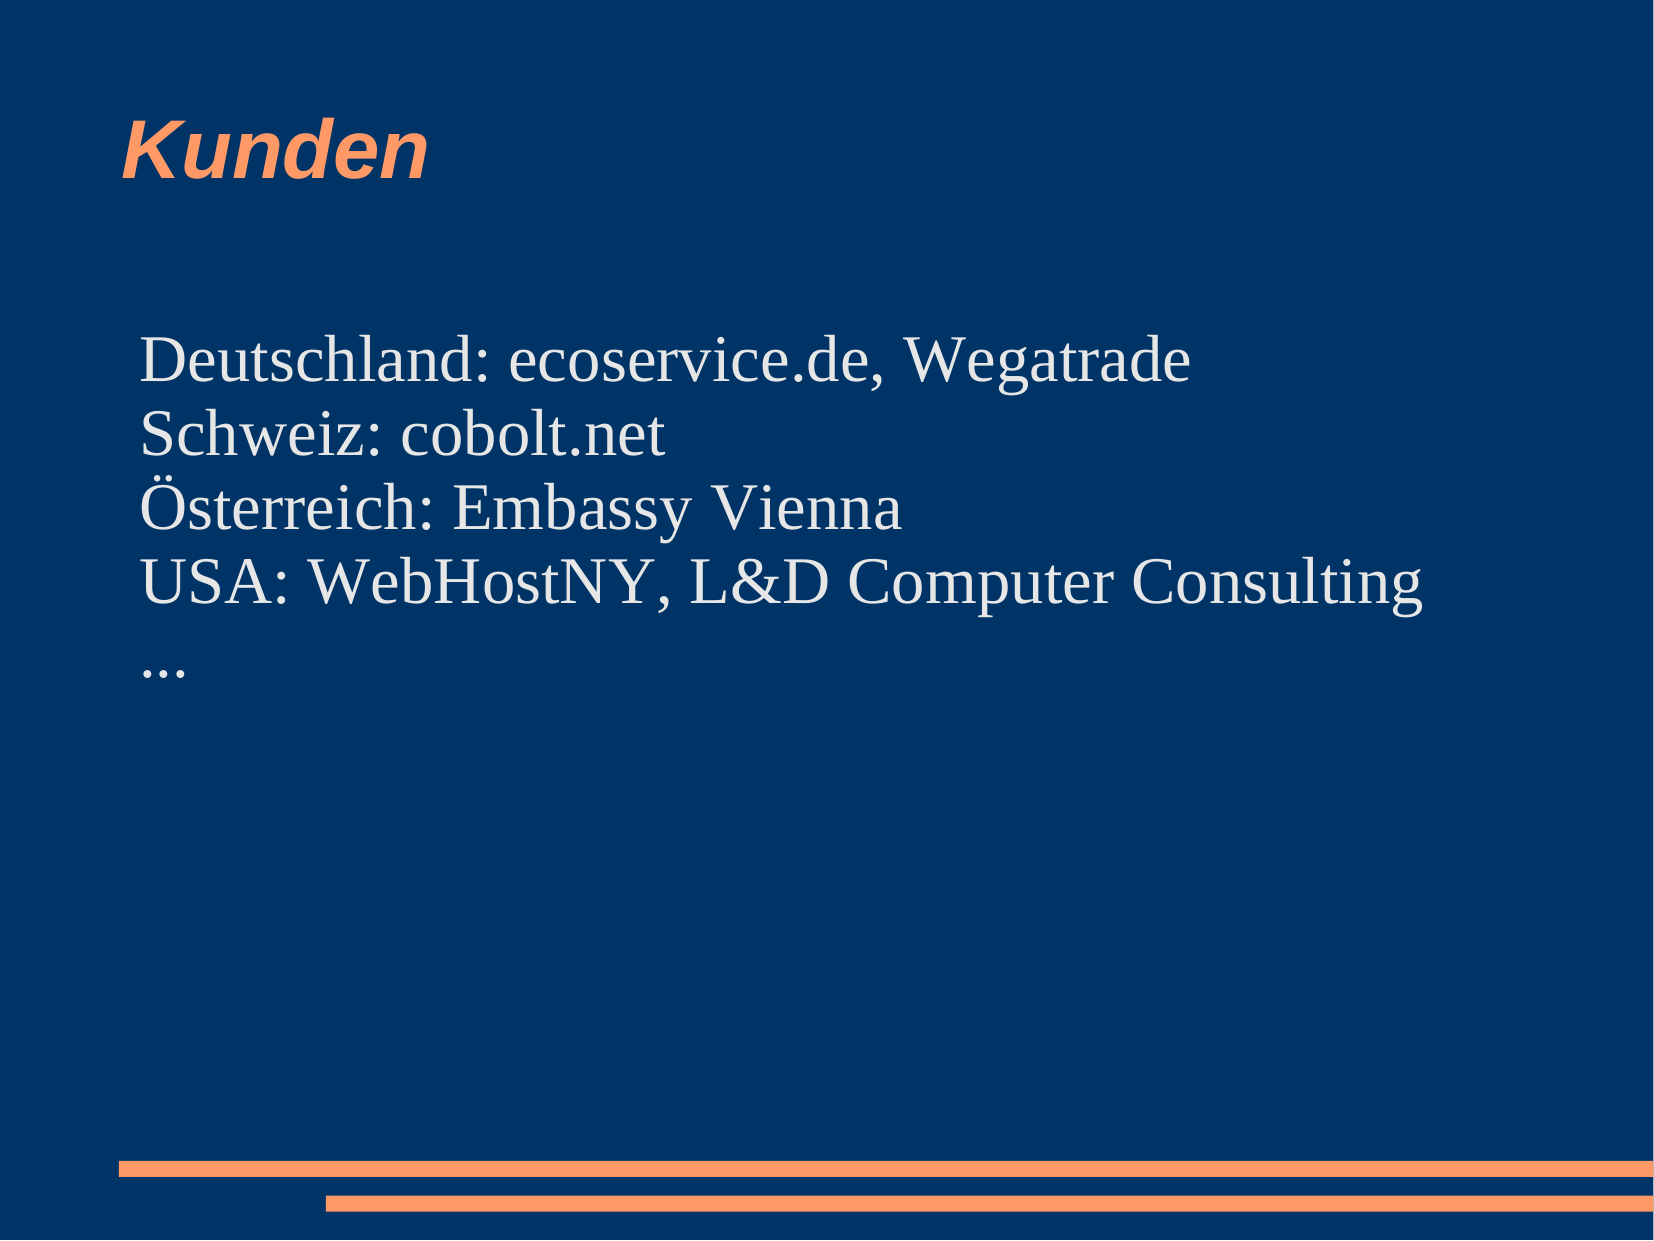

# Kunden
Deutschland: ecoservice.de, Wegatrade
Schweiz: cobolt.net
Österreich: Embassy Vienna
USA: WebHostNY, L&D Computer Consulting
...